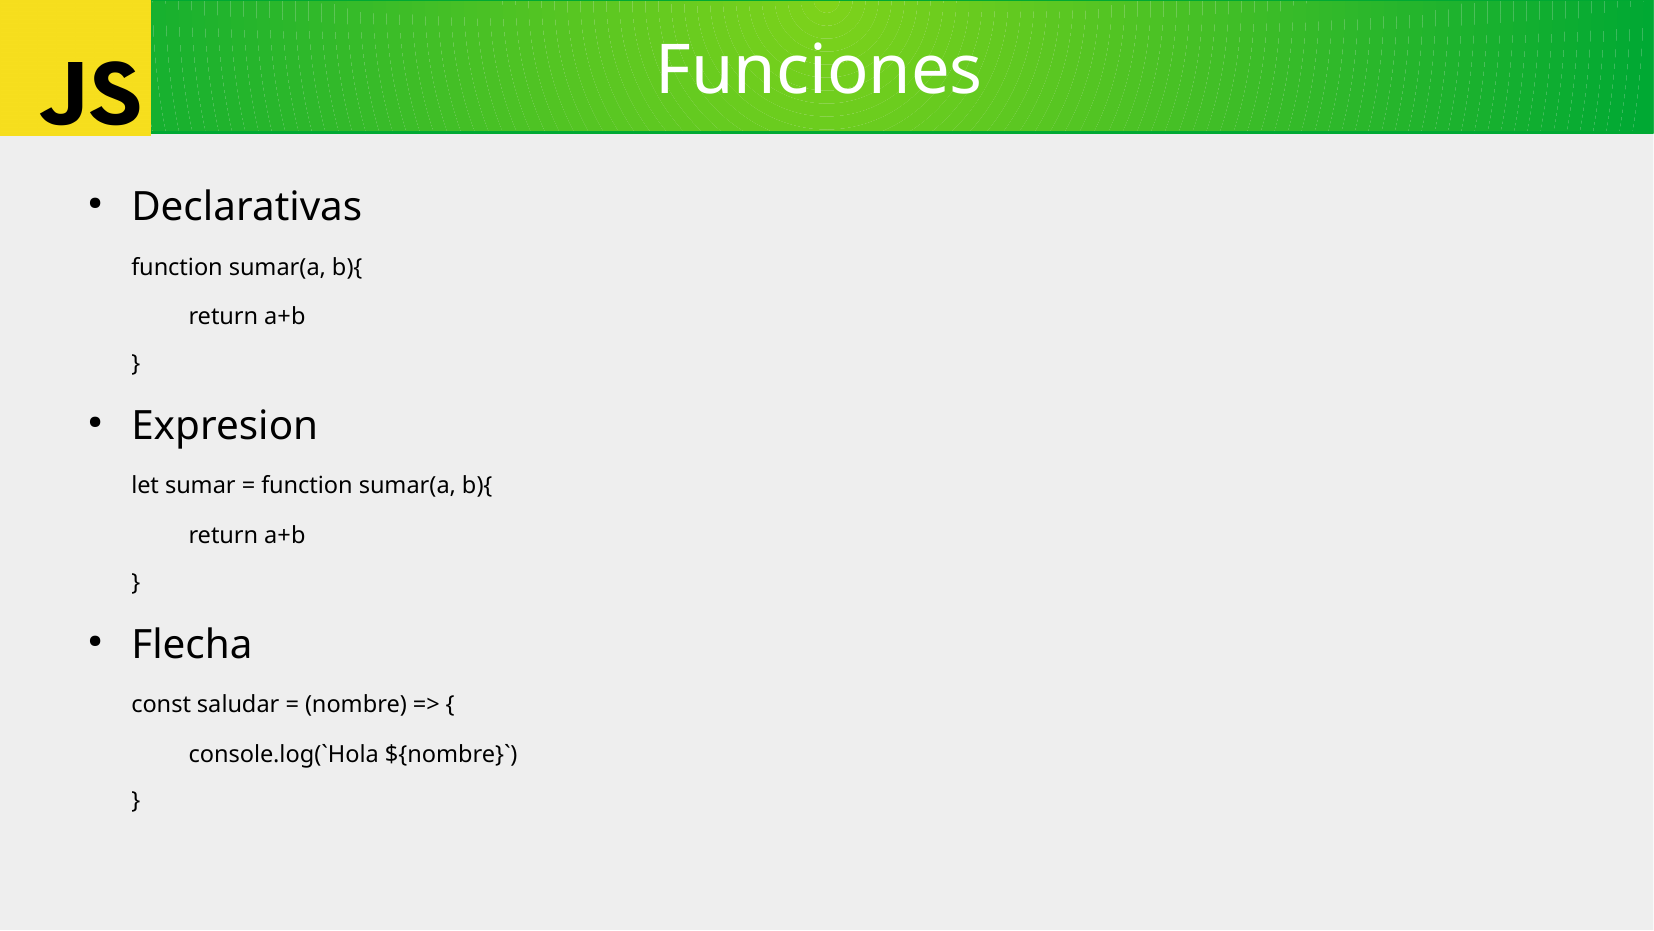

# Funciones
Declarativas
function sumar(a, b){
return a+b
}
Expresion
let sumar = function sumar(a, b){
return a+b
}
Flecha
const saludar = (nombre) => {
console.log(`Hola ${nombre}`)
}